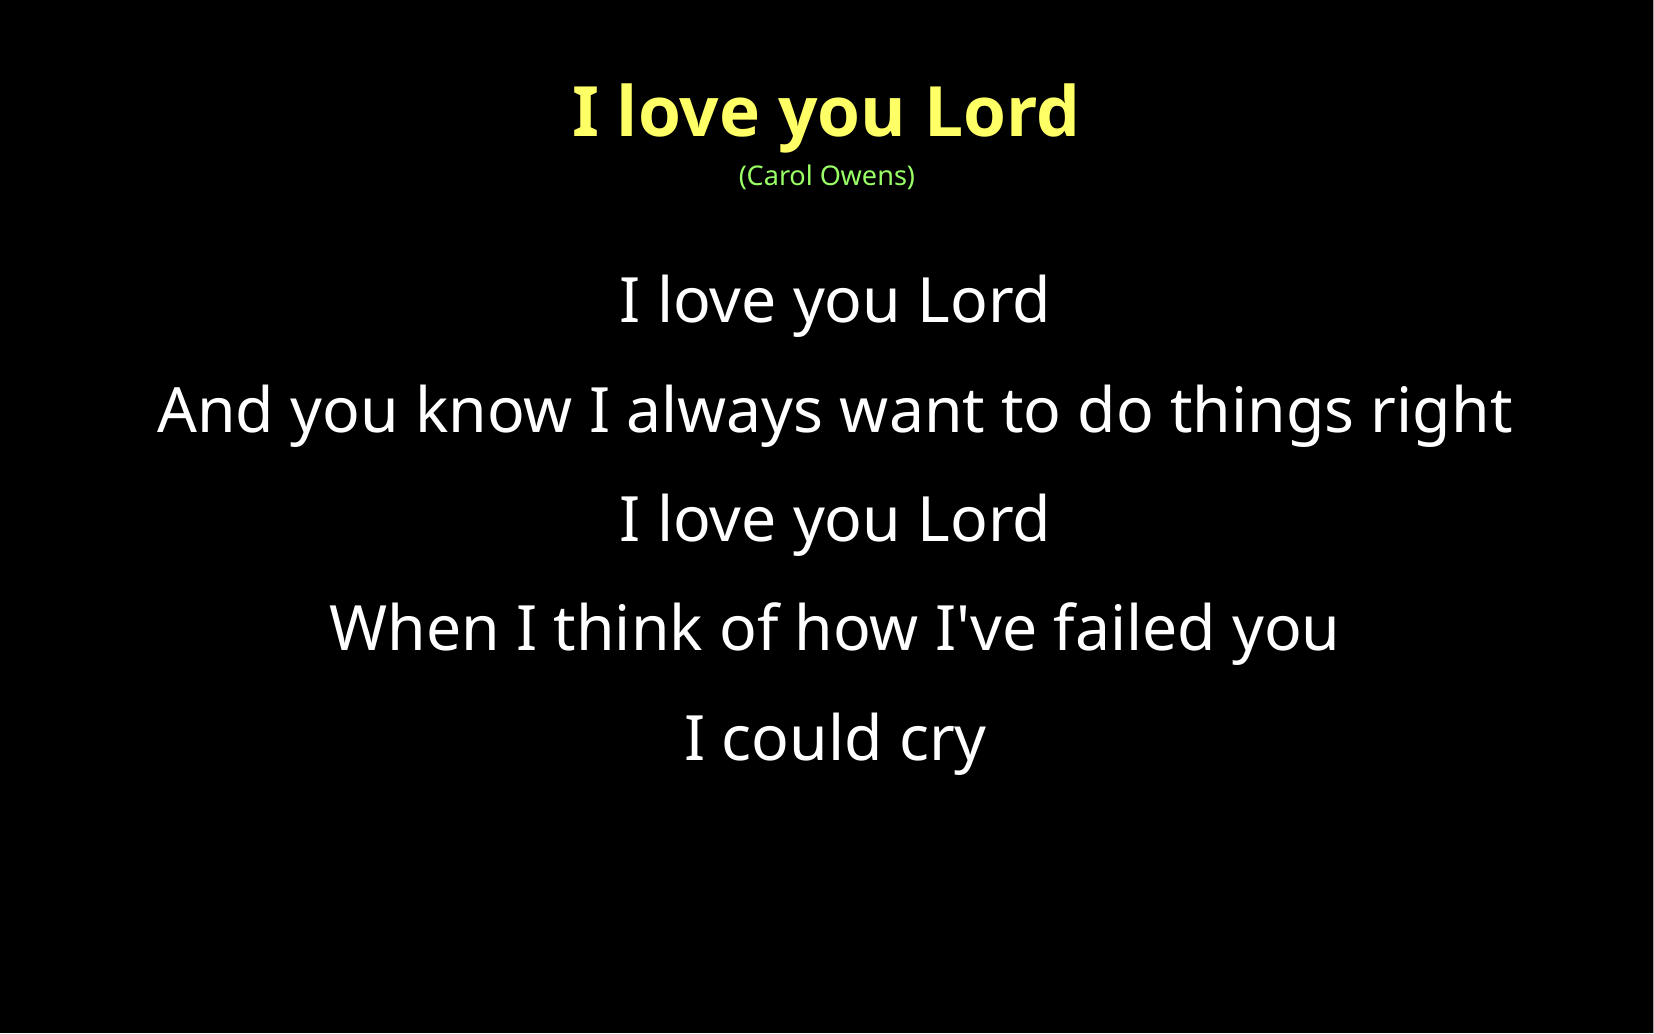

# I love you Lord (Carol Owens)
I love you Lord
And you know I always want to do things right
I love you Lord
When I think of how I've failed you
I could cry